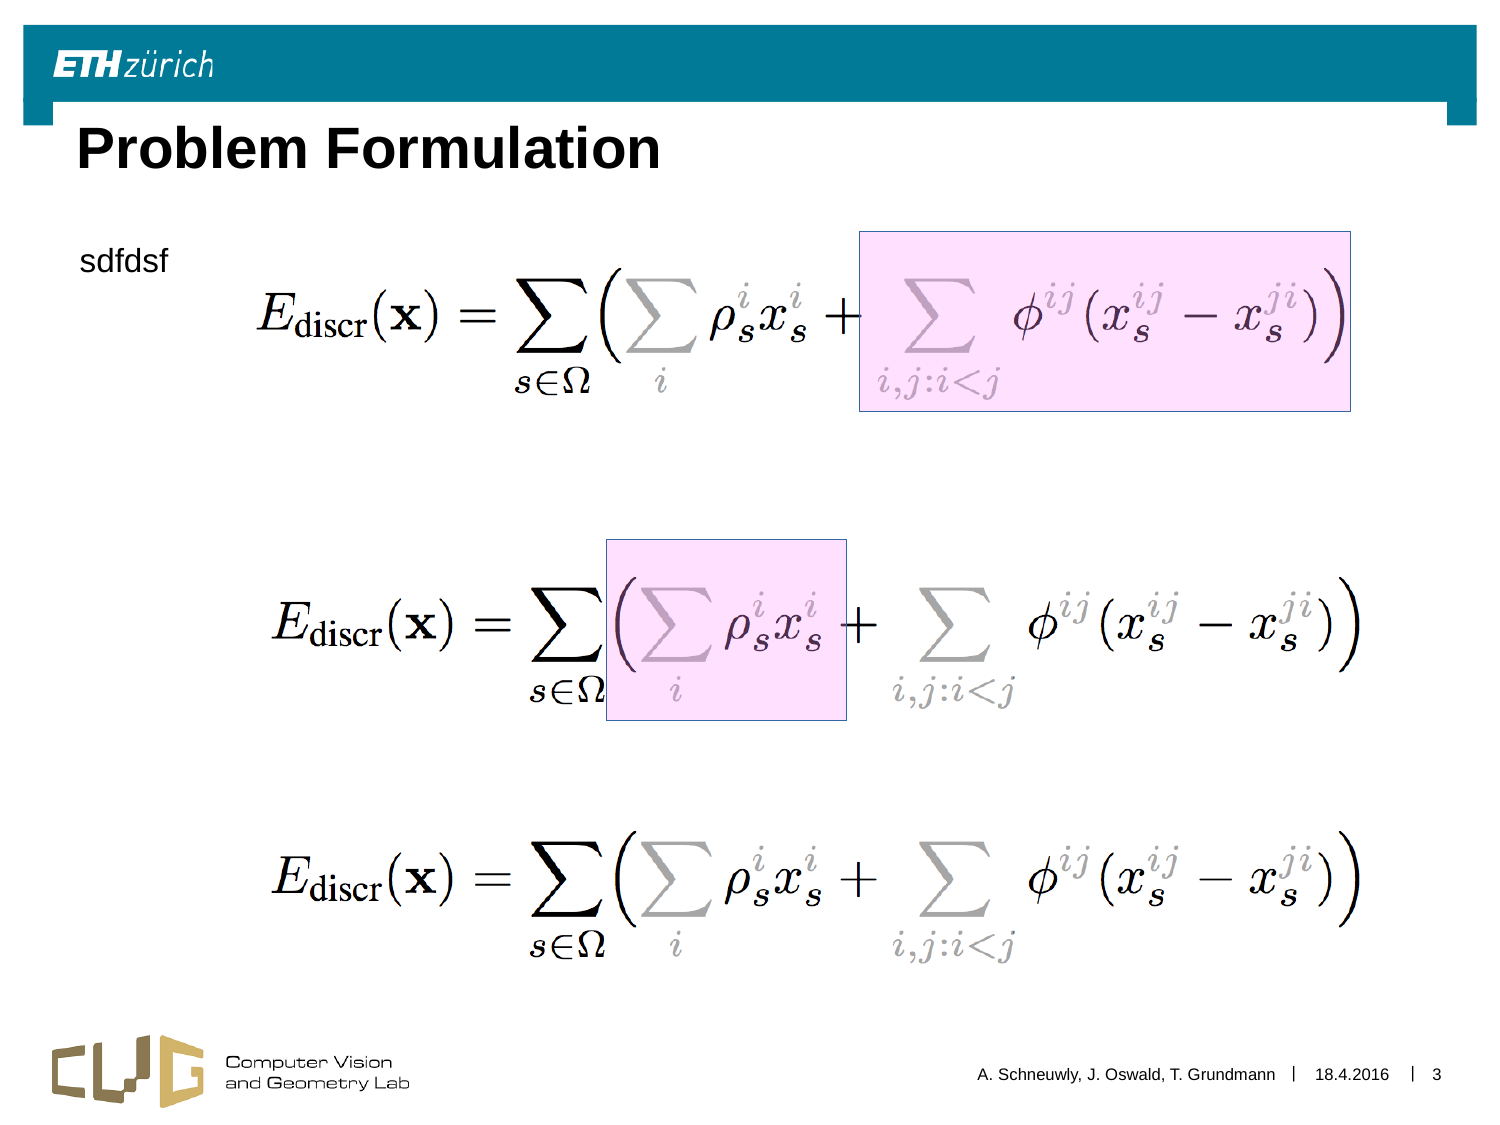

# Problem Formulation
sdfdsf
A. Schneuwly, J. Oswald, T. Grundmann
18.4.2016